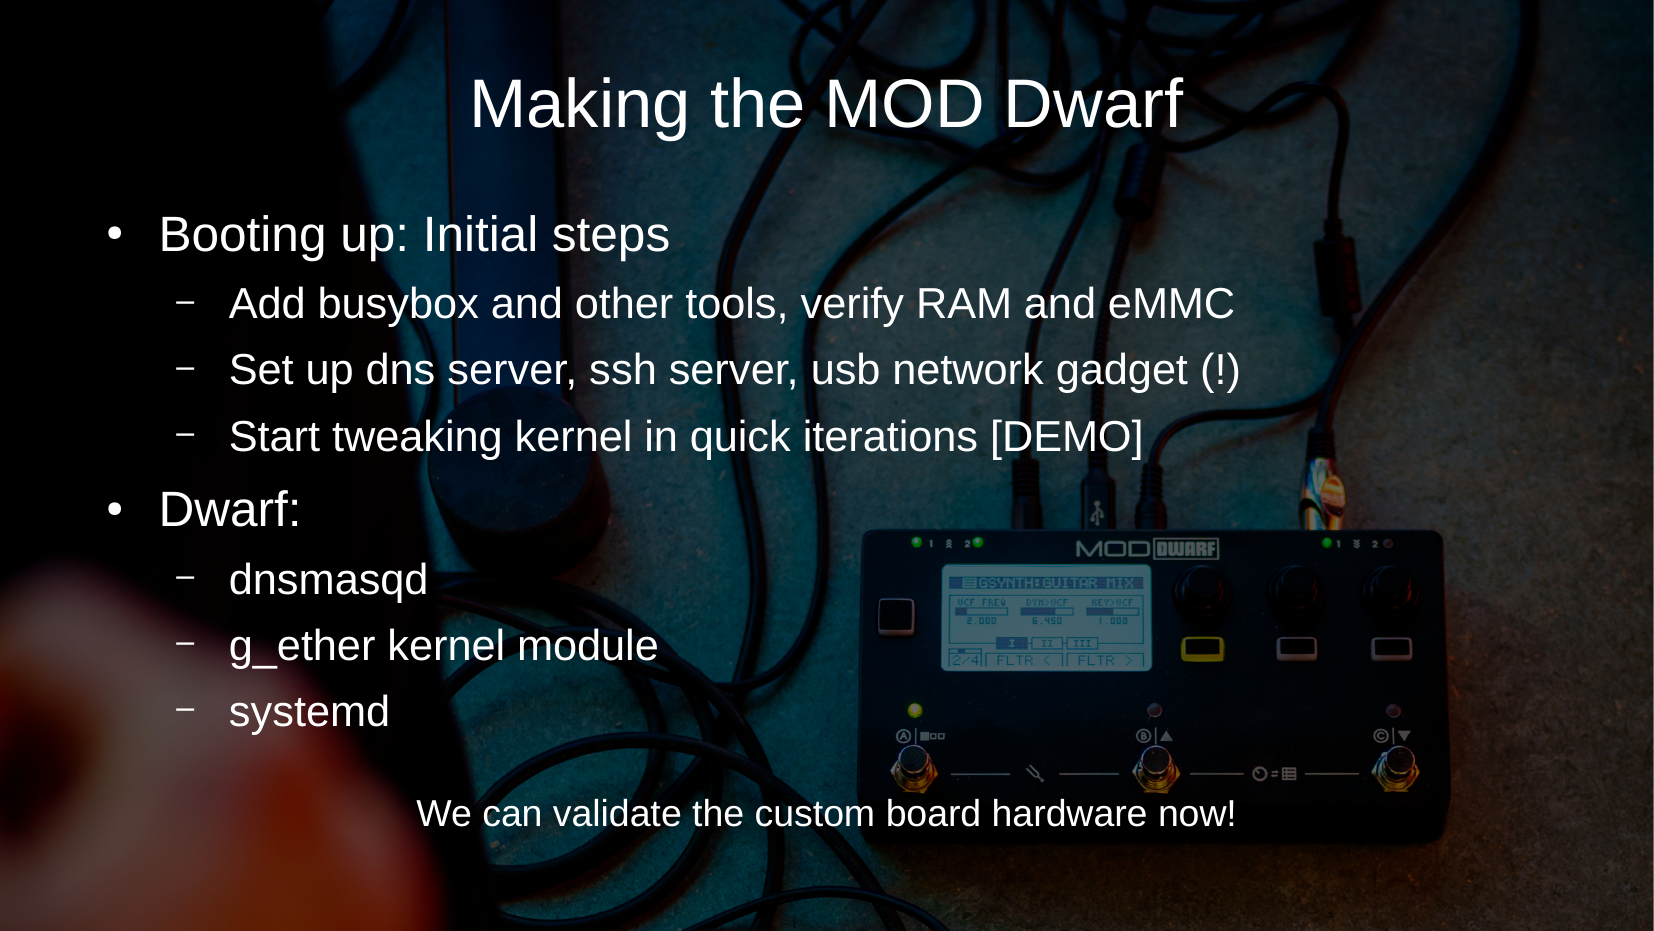

# Making the MOD Dwarf
Booting up: Initial steps
Add busybox and other tools, verify RAM and eMMC
Set up dns server, ssh server, usb network gadget (!)
Start tweaking kernel in quick iterations [DEMO]
Dwarf:
dnsmasqd
g_ether kernel module
systemd
We can validate the custom board hardware now!